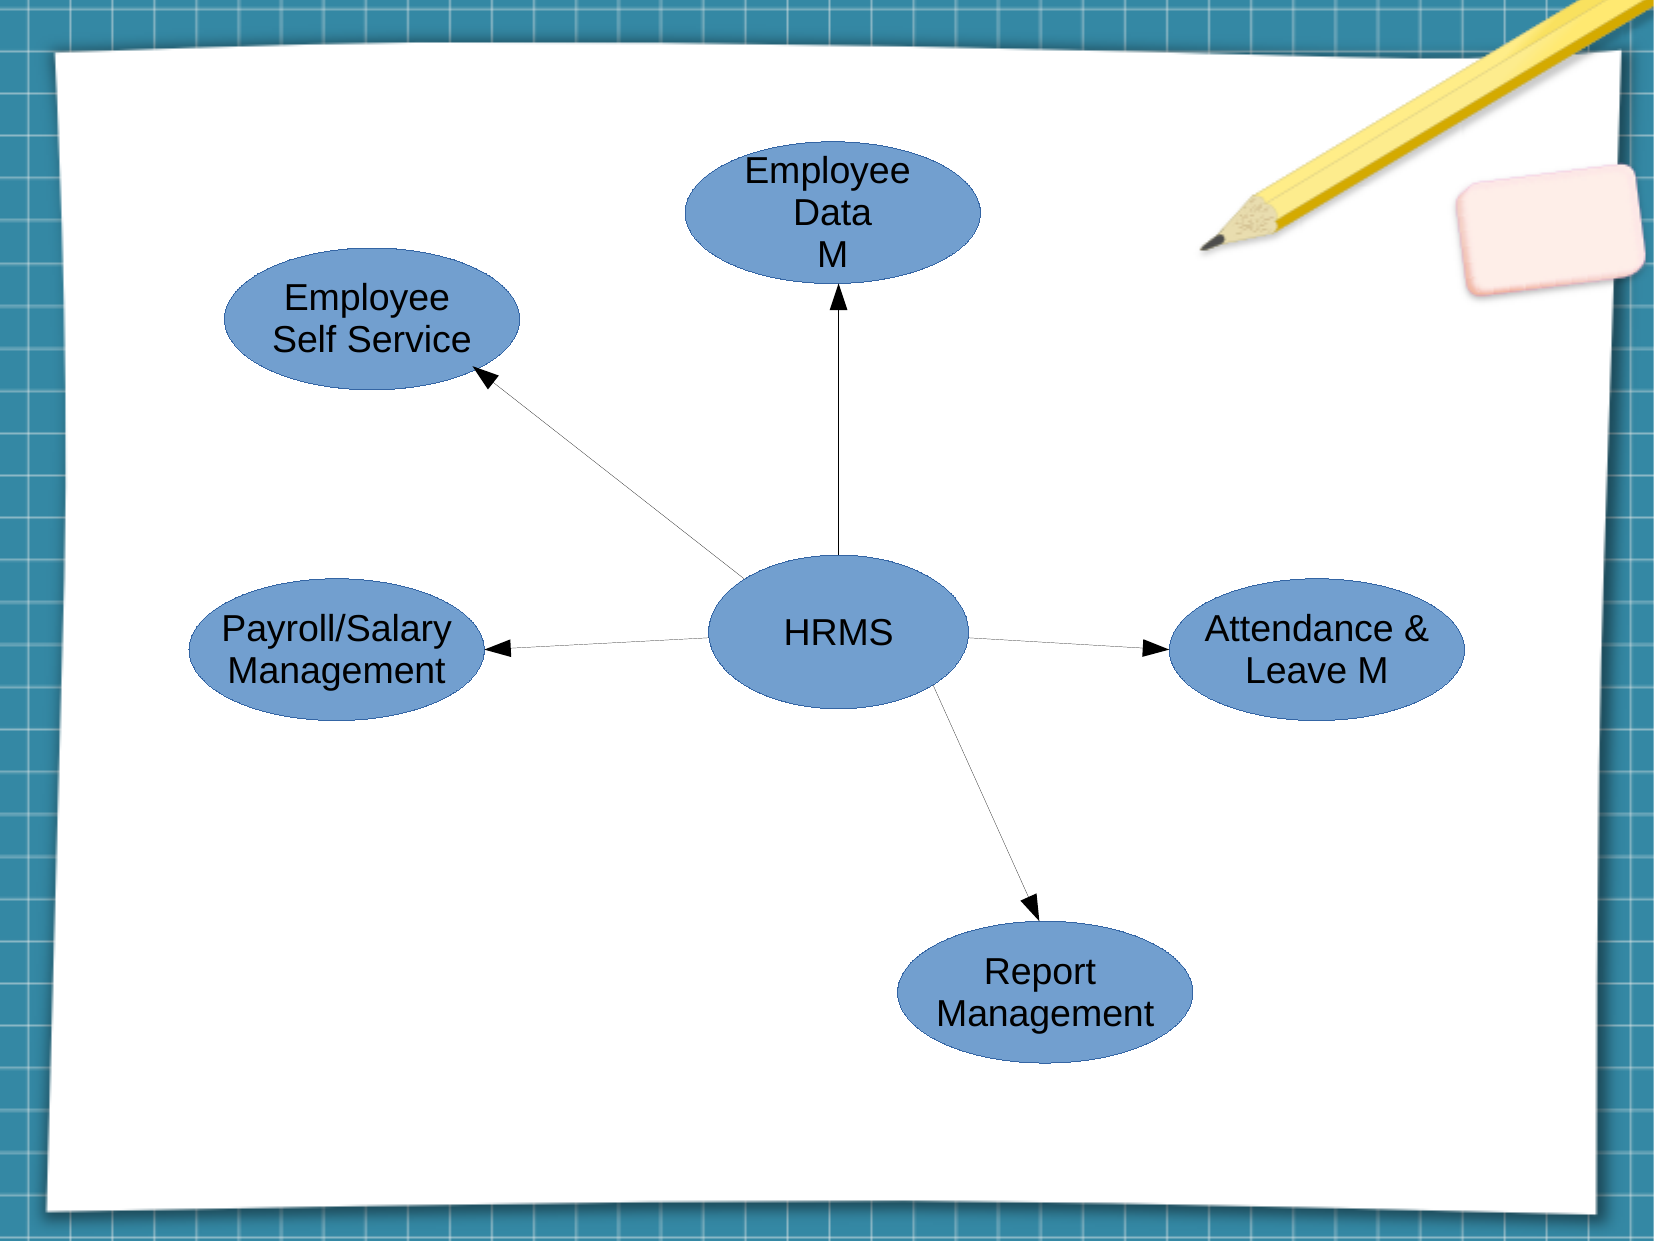

Employee
Data
M
Employee
Self Service
HRMS
Payroll/Salary
Management
Attendance &
Leave M
Report
Management